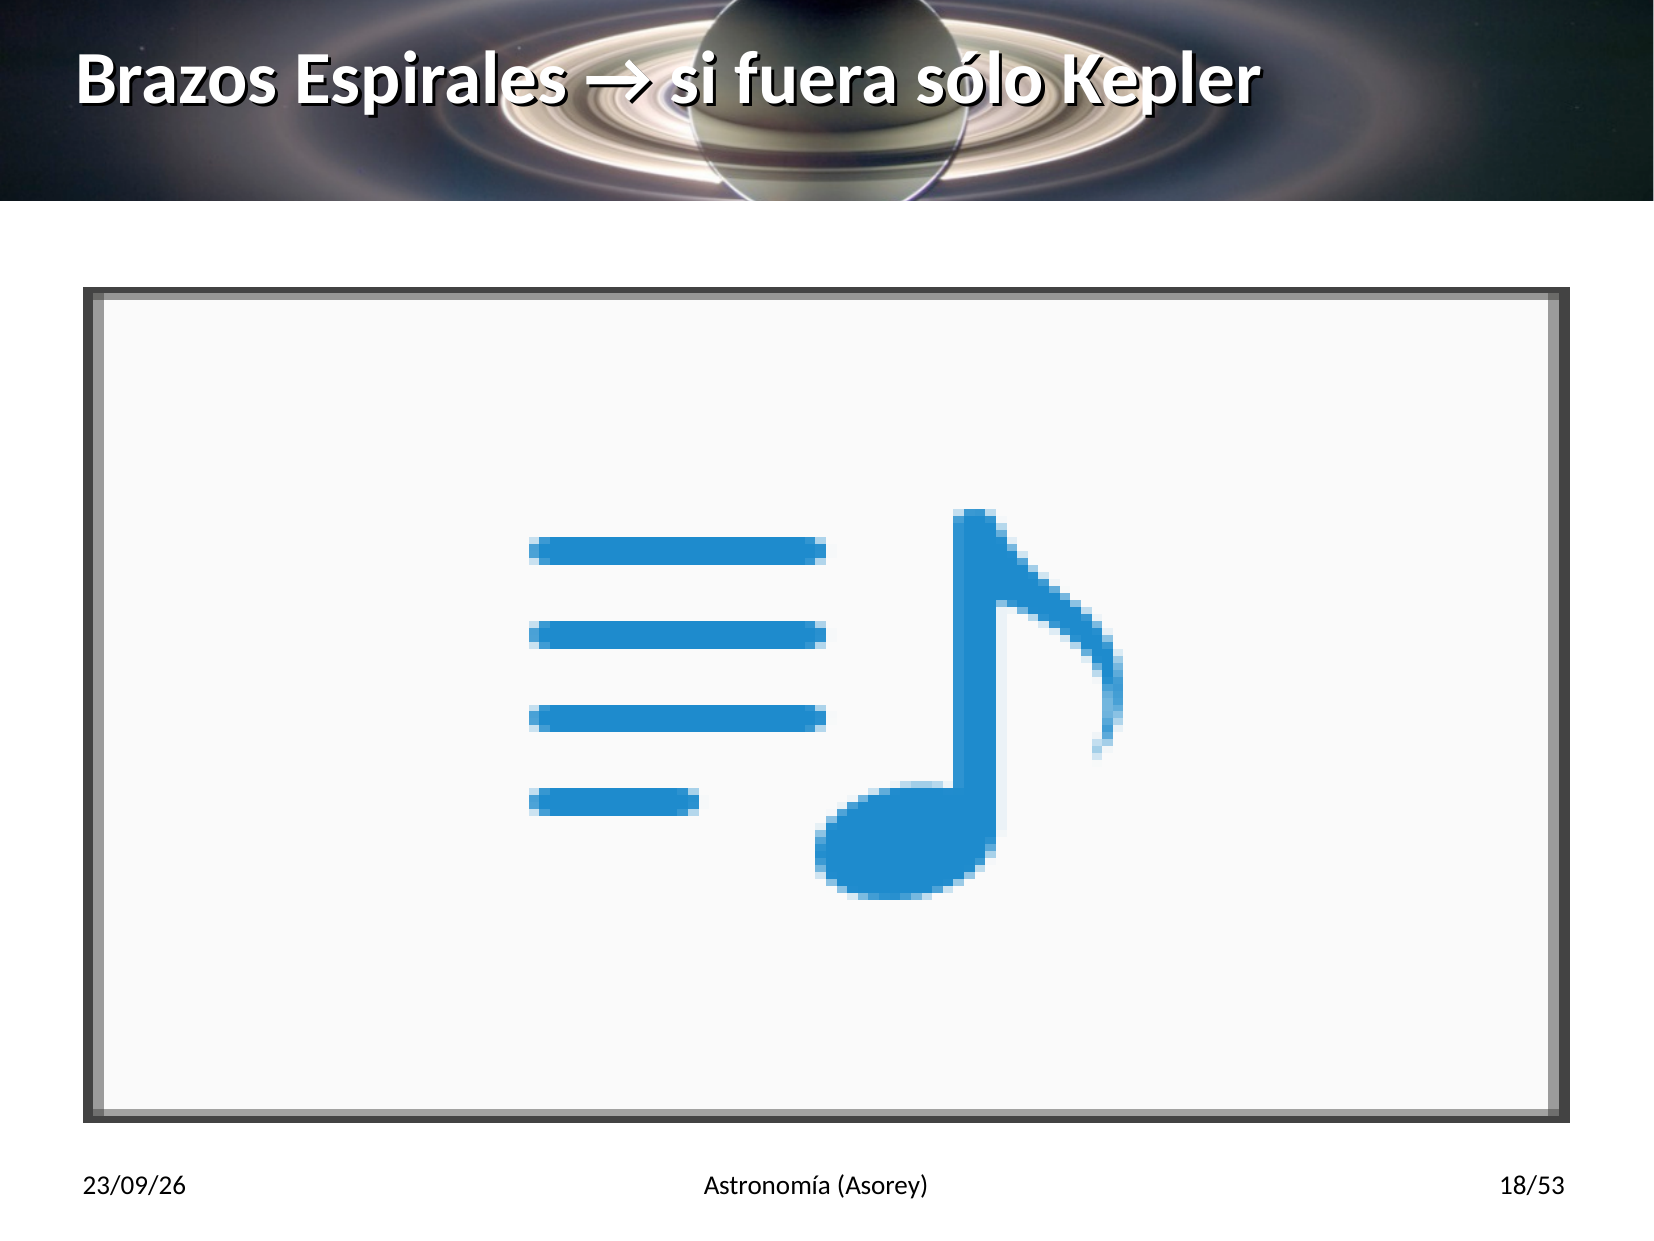

# Brazos Espirales → si fuera sólo Kepler
Astronomía (Asorey)
18